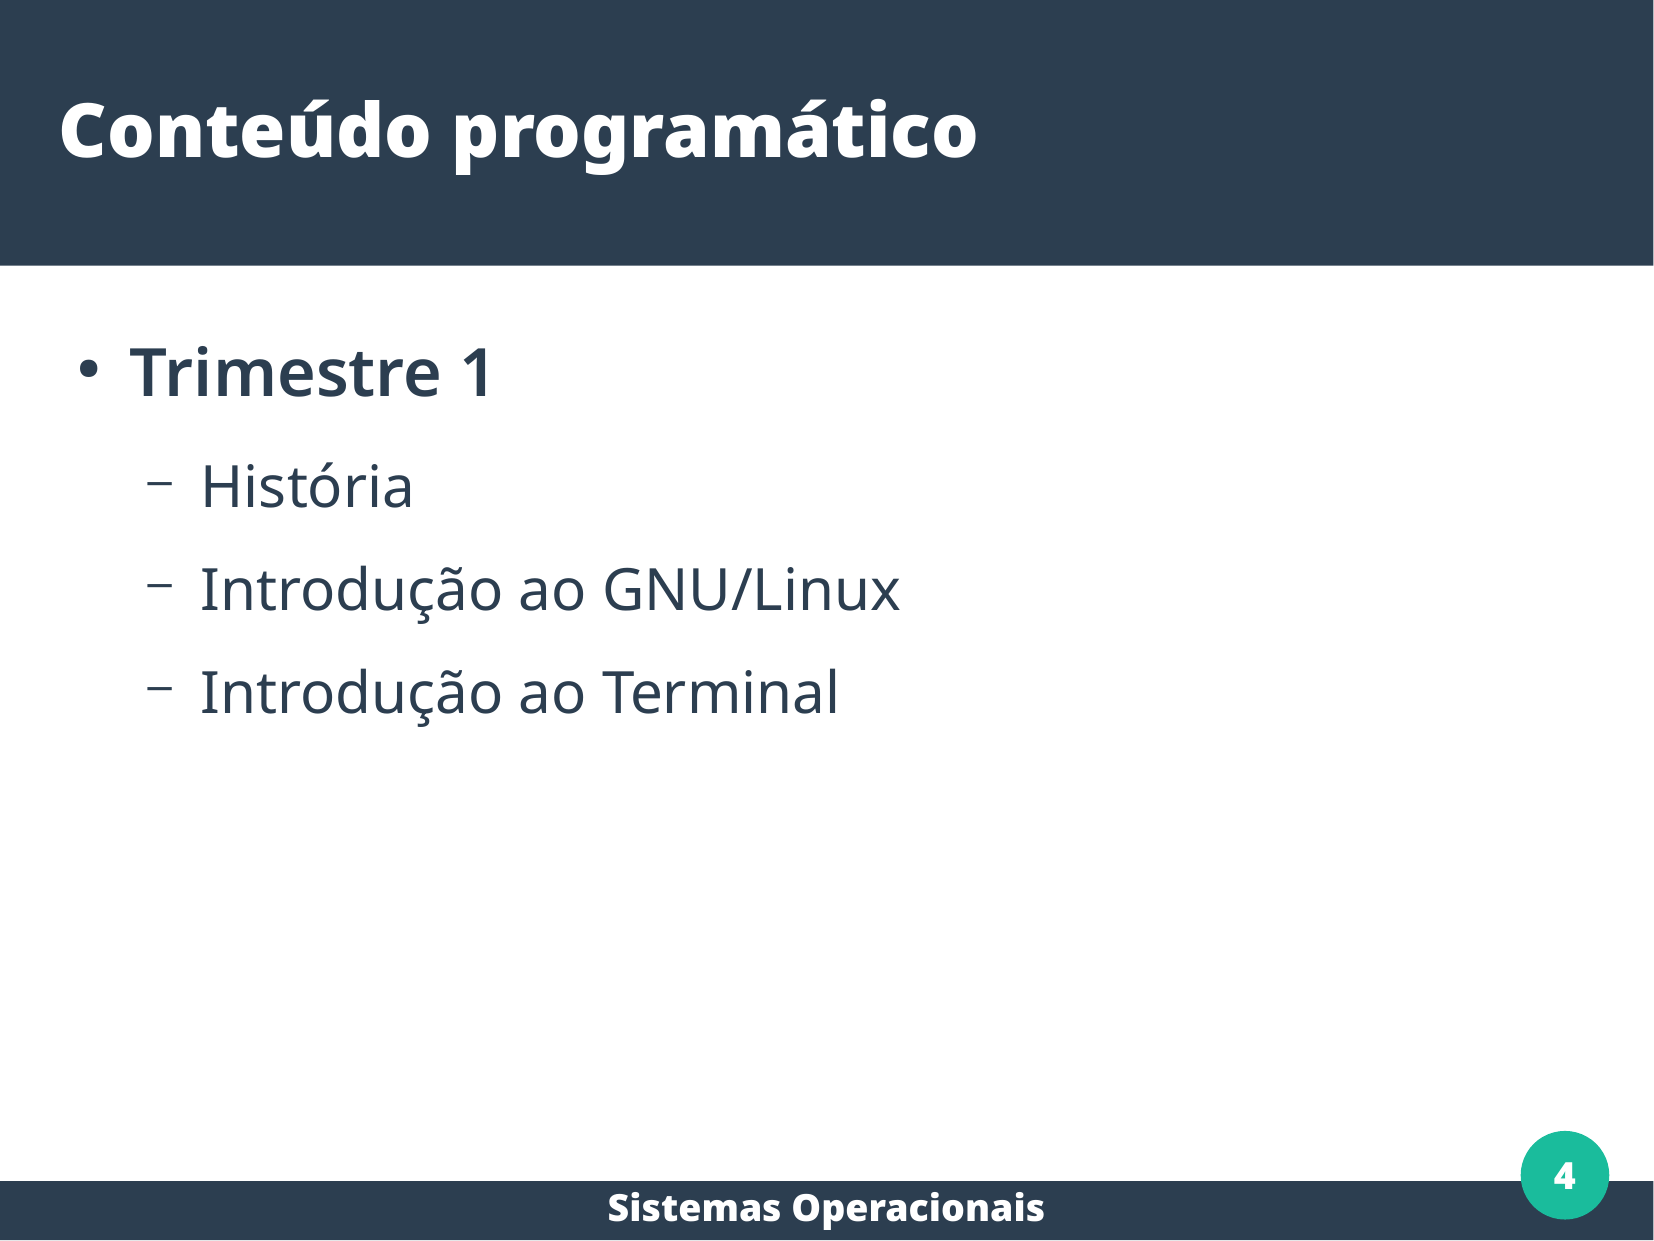

# Conteúdo programático
Trimestre 1
História
Introdução ao GNU/Linux
Introdução ao Terminal
4
Sistemas Operacionais